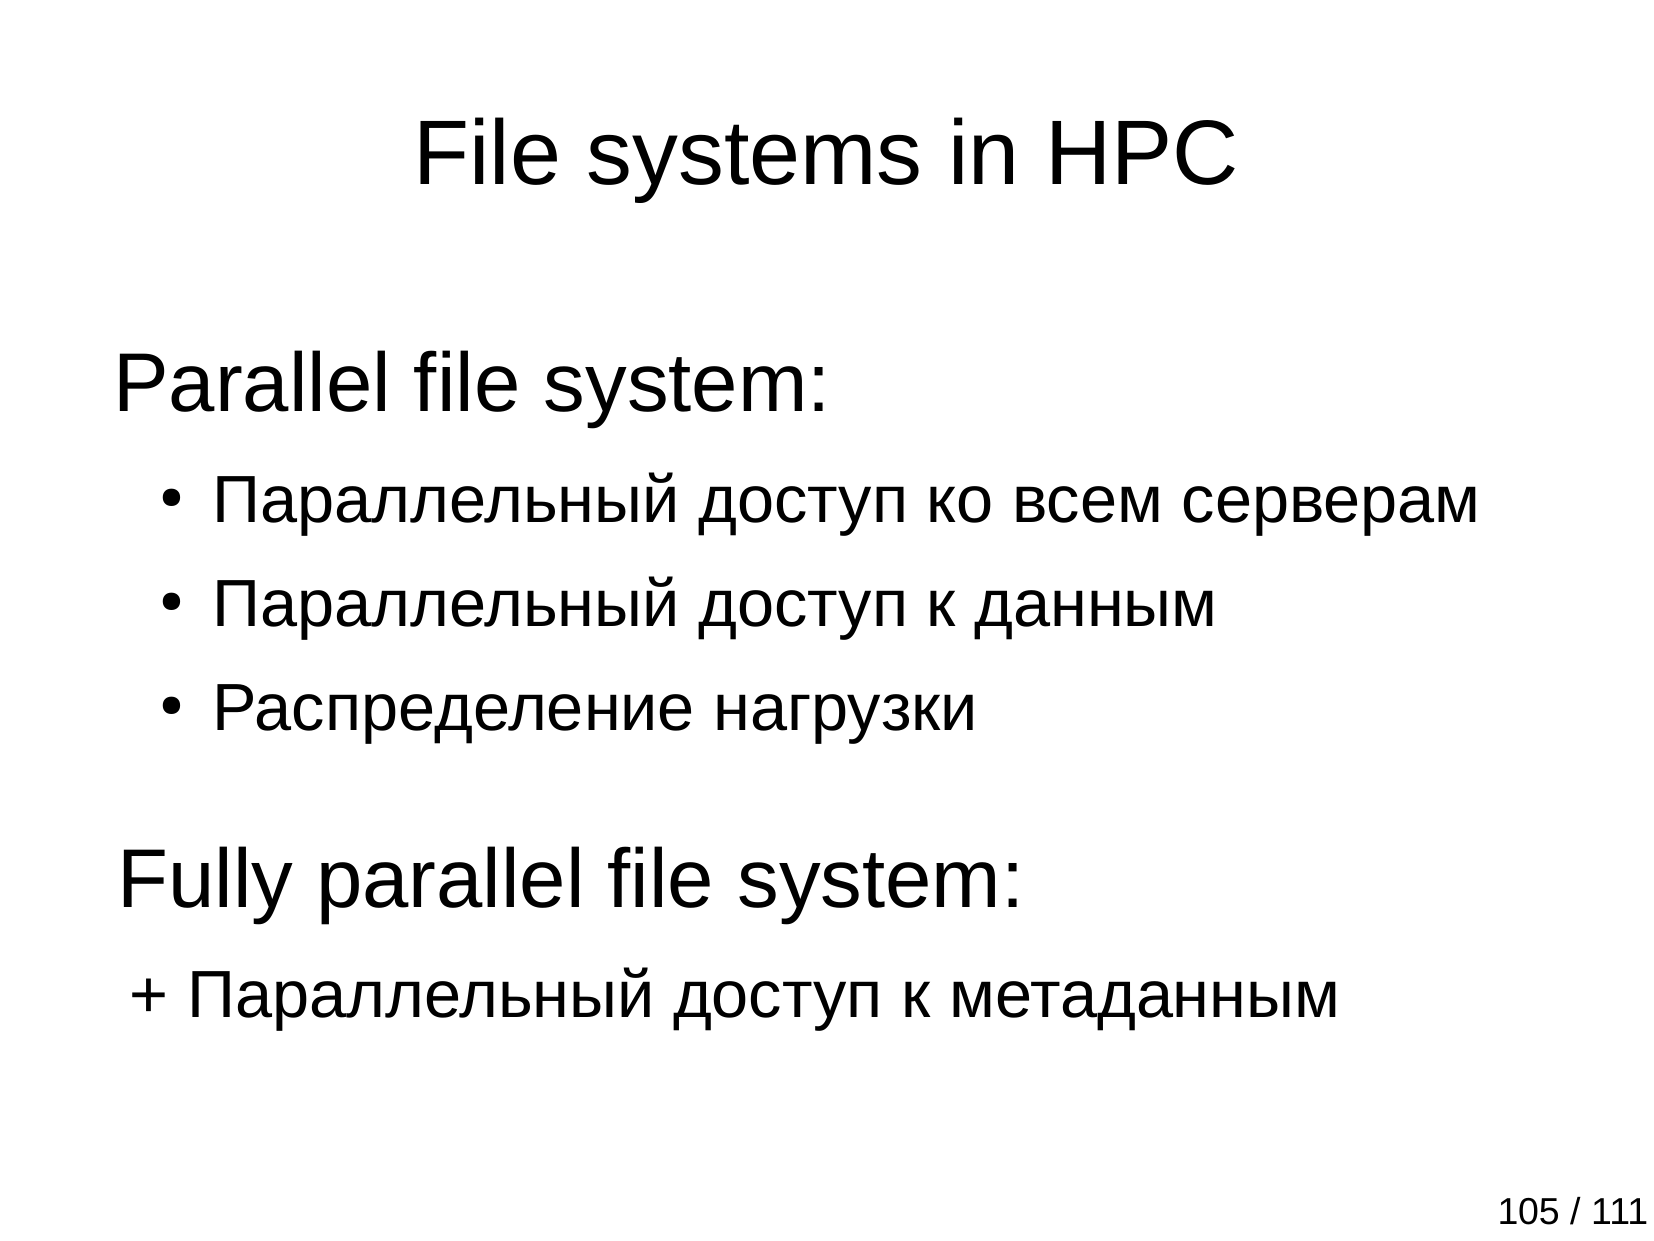

# File systems in HPC
Parallel file system:
Параллельный доступ ко всем серверам
Параллельный доступ к данным
Распределение нагрузки
Fully parallel file system:
+ Параллельный доступ к метаданным